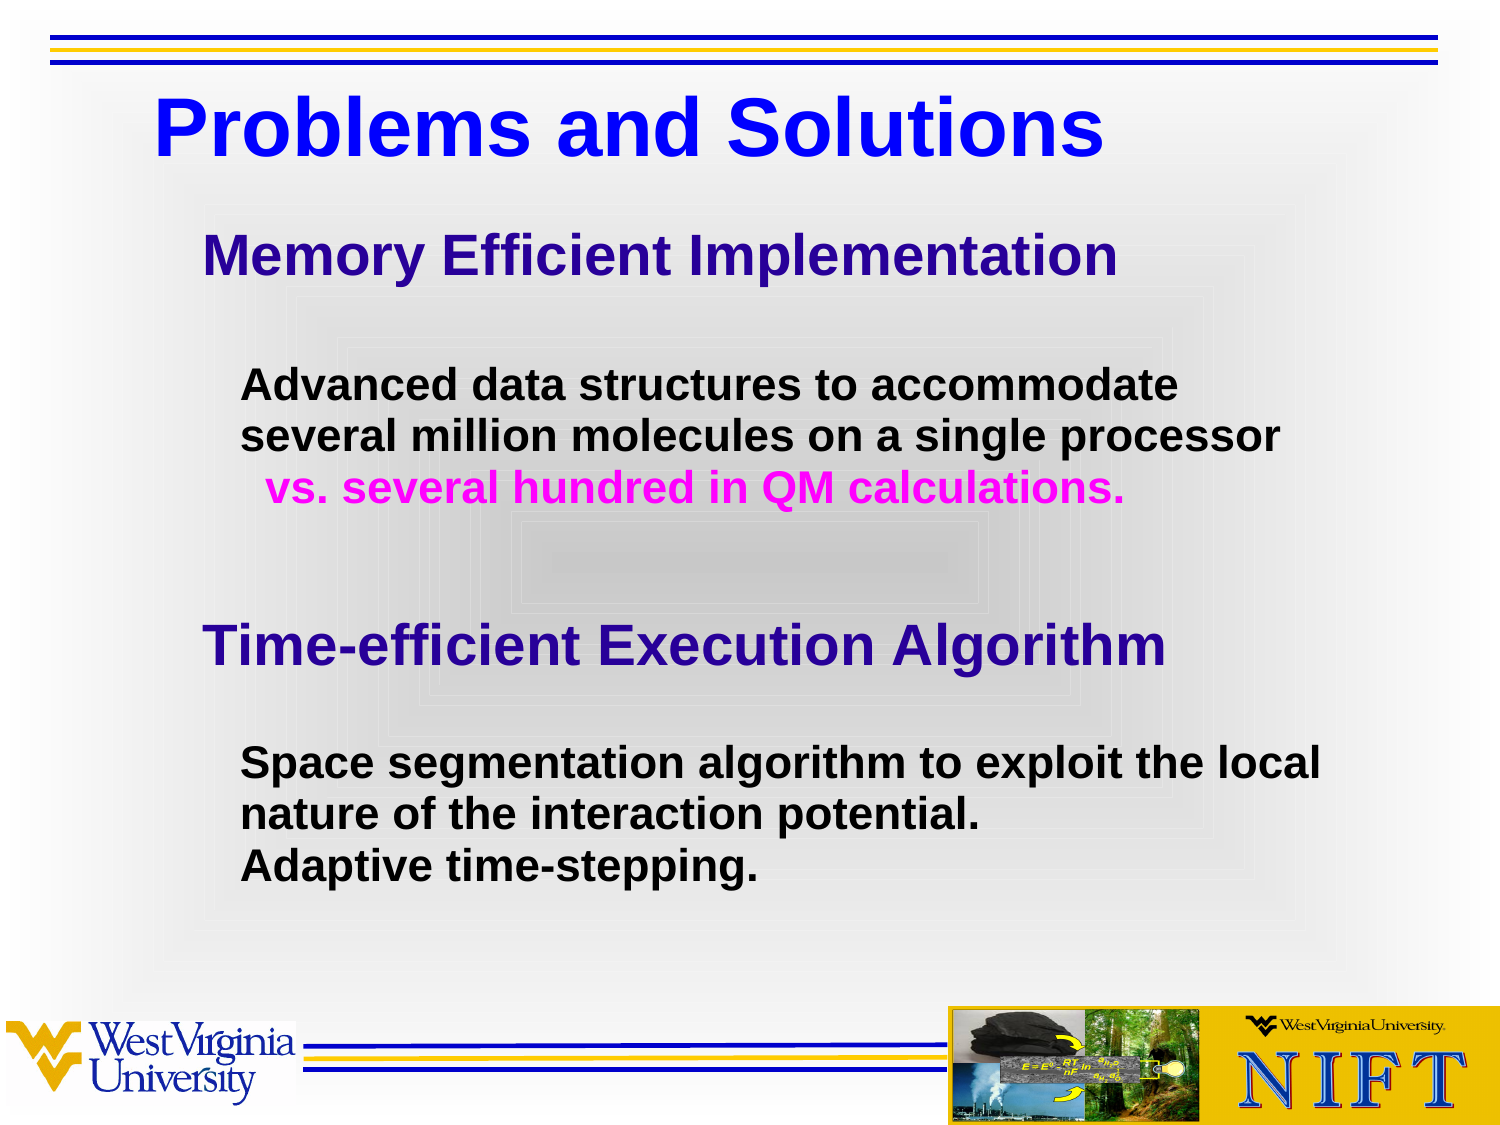

Problems and Solutions
Memory Efficient Implementation
Advanced data structures to accommodate
several million molecules on a single processor
 vs. several hundred in QM calculations.
Time-efficient Execution Algorithm
Space segmentation algorithm to exploit the local
nature of the interaction potential.
Adaptive time-stepping.